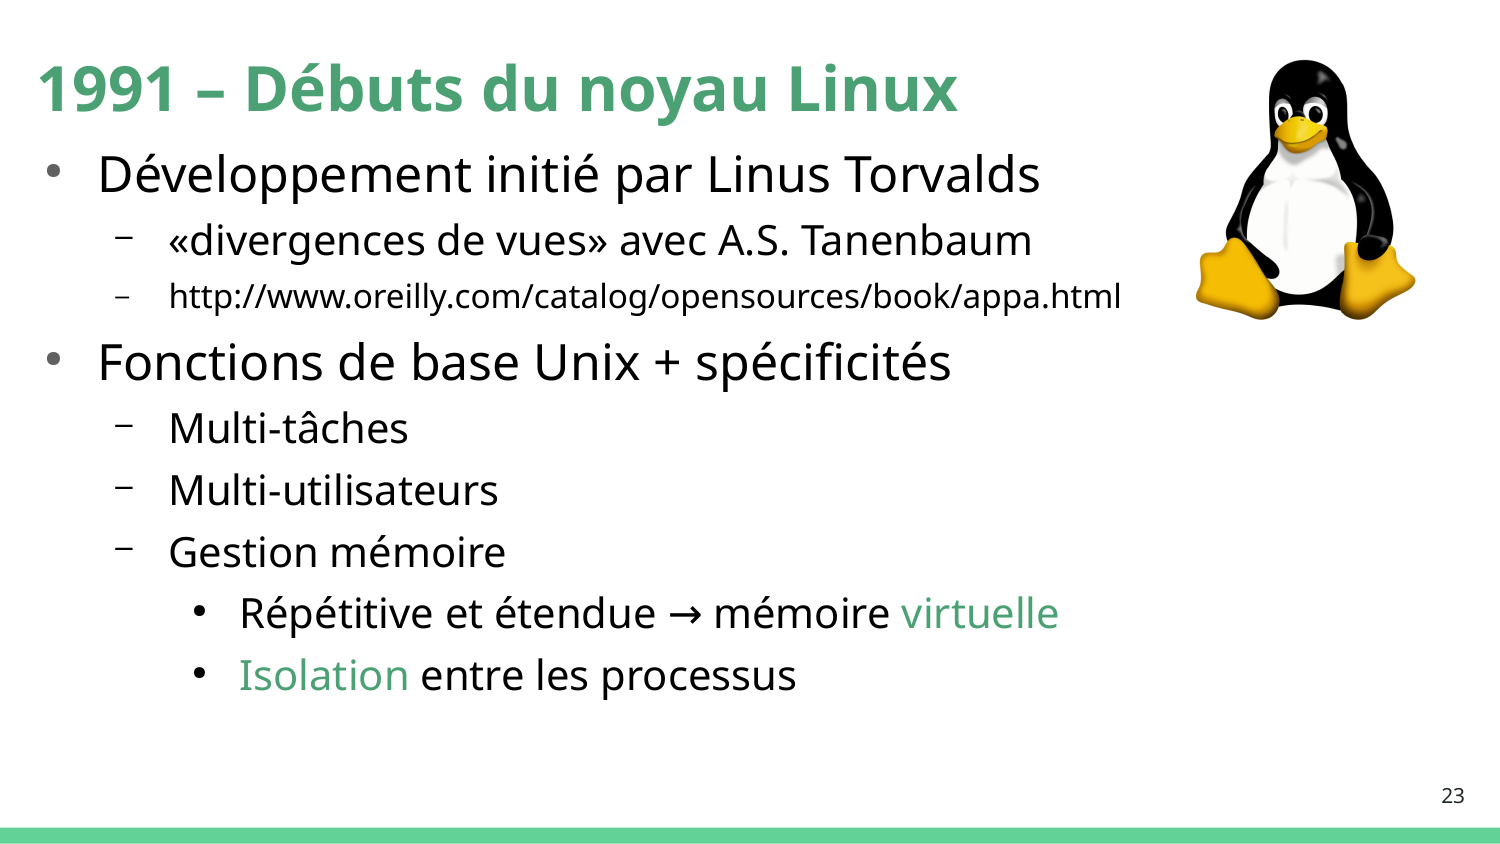

# 1991 – Débuts du noyau Linux
Développement initié par Linus Torvalds
«divergences de vues» avec A.S. Tanenbaum
http://www.oreilly.com/catalog/opensources/book/appa.html
Fonctions de base Unix + spécificités
Multi-tâches
Multi-utilisateurs
Gestion mémoire
Répétitive et étendue → mémoire virtuelle
Isolation entre les processus